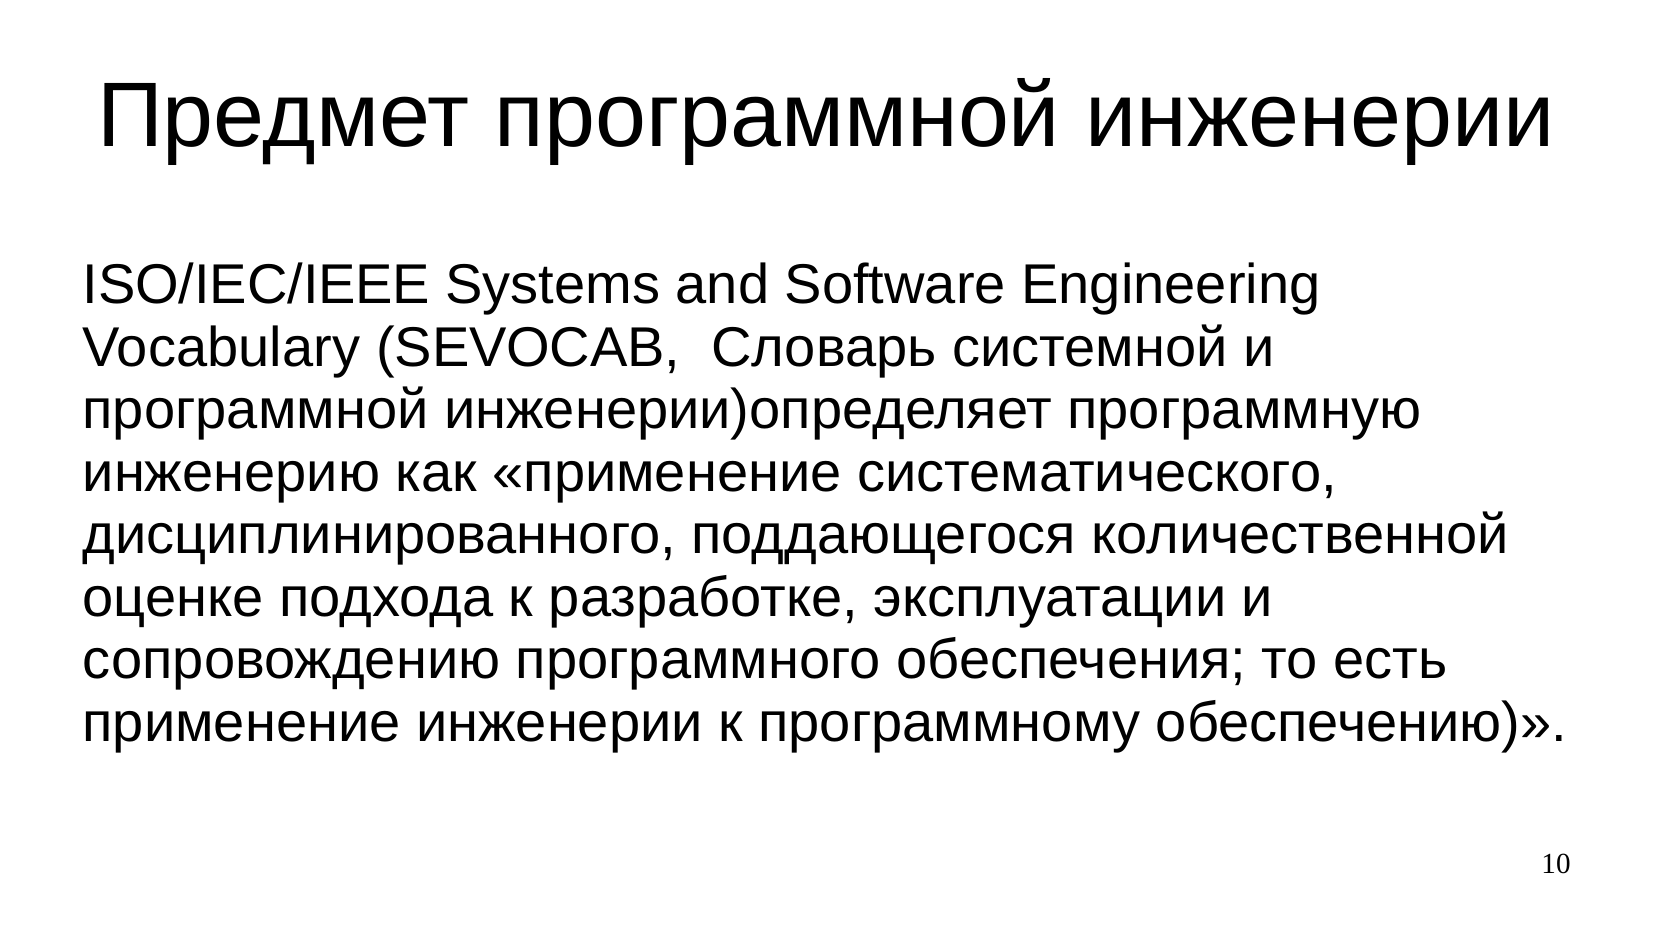

# Предмет программной инженерии
ISO/IEC/IEEE Systems and Software Engineering Vocabulary (SEVOCAB, Словарь системной и программной инженерии)определяет программную инженерию как «применение систематического, дисциплинированного, поддающегося количественной оценке подхода к разработке, эксплуатации и сопровождению программного обеспечения; то есть применение инженерии к программному обеспечению)».
10